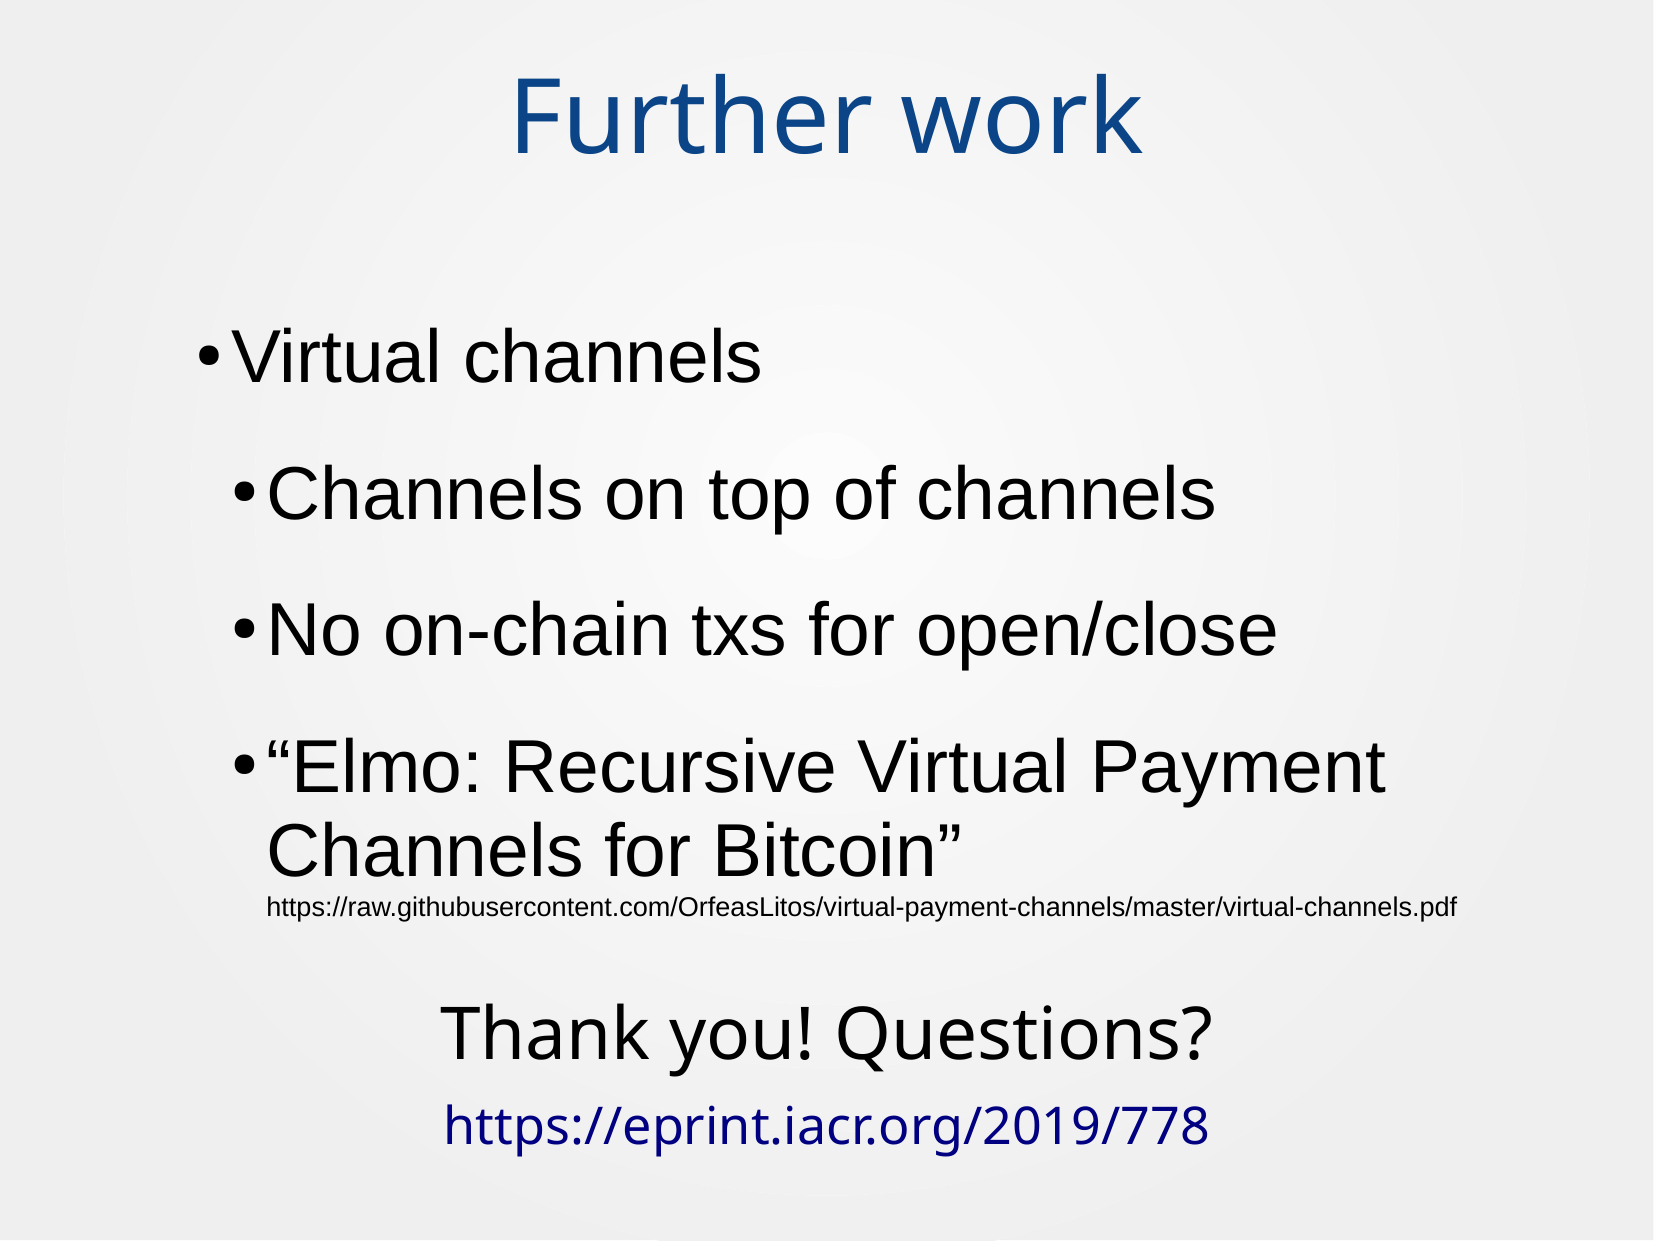

# Further work
Virtual channels
Channels on top of channels
No on-chain txs for open/close
“Elmo: Recursive Virtual Payment Channels for Bitcoin”
https://raw.githubusercontent.com/OrfeasLitos/virtual-payment-channels/master/virtual-channels.pdf
Thank you! Questions?
https://eprint.iacr.org/2019/778